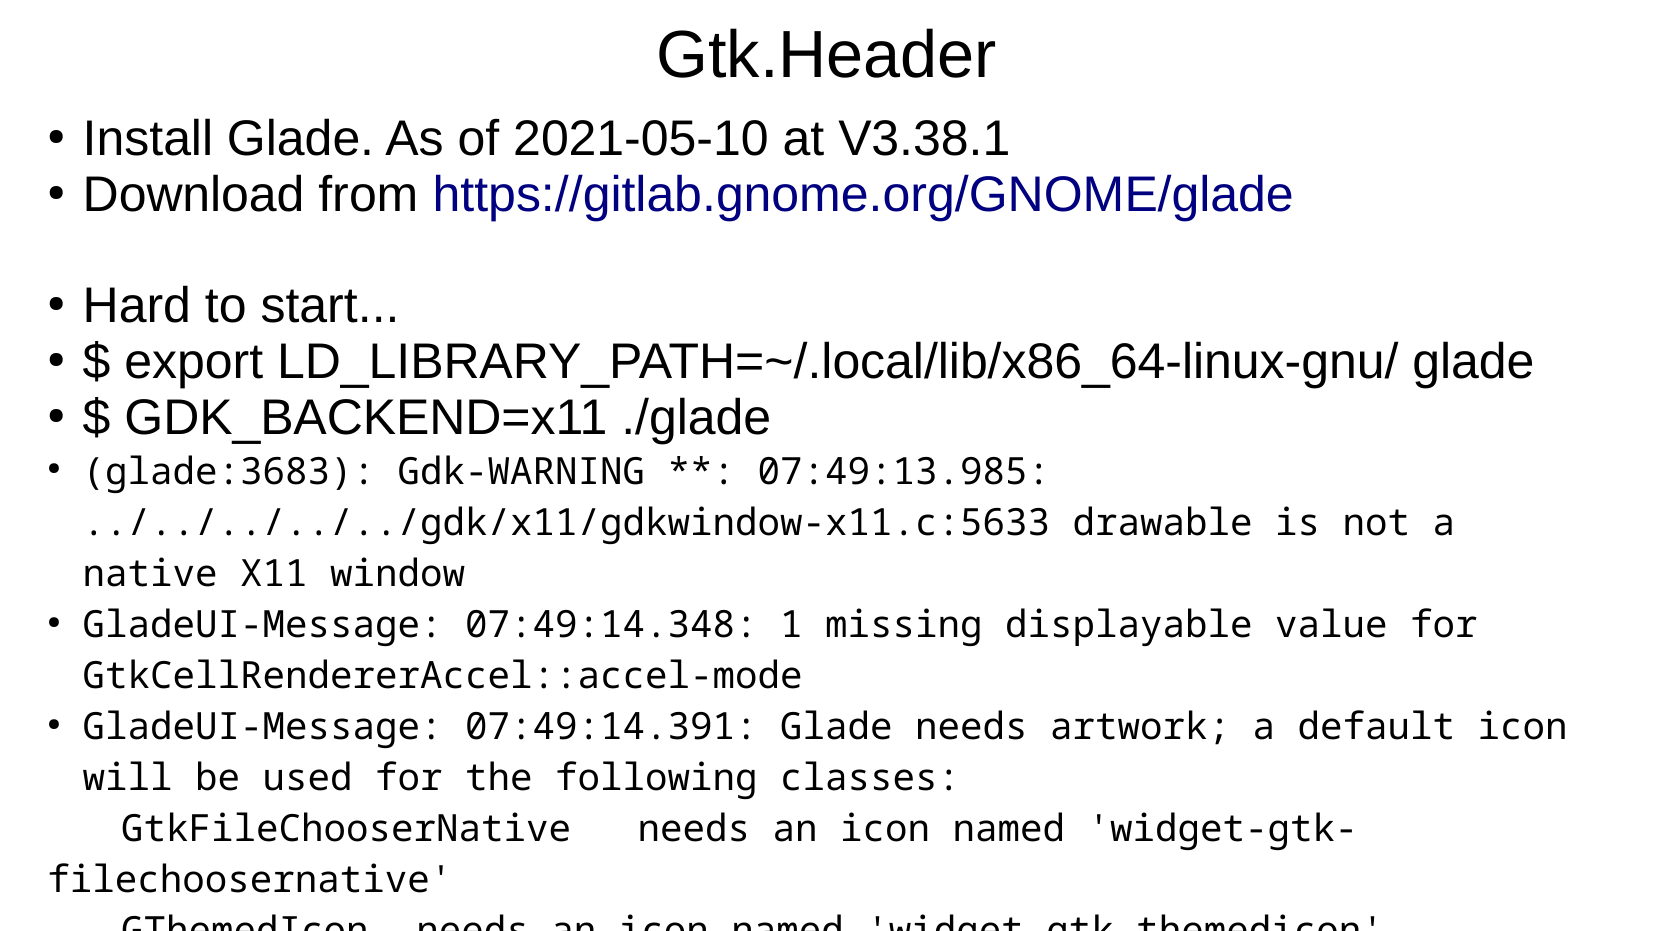

# Gtk.Header
Install Glade. As of 2021-05-10 at V3.38.1
Download from https://gitlab.gnome.org/GNOME/glade
Hard to start...
$ export LD_LIBRARY_PATH=~/.local/lib/x86_64-linux-gnu/ glade
$ GDK_BACKEND=x11 ./glade
(glade:3683): Gdk-WARNING **: 07:49:13.985: ../../../../../gdk/x11/gdkwindow-x11.c:5633 drawable is not a native X11 window
GladeUI-Message: 07:49:14.348: 1 missing displayable value for GtkCellRendererAccel::accel-mode
GladeUI-Message: 07:49:14.391: Glade needs artwork; a default icon will be used for the following classes:
	GtkFileChooserNative	needs an icon named 'widget-gtk-filechoosernative'
	GThemedIcon	needs an icon named 'widget-gtk-themedicon'
	GladeInstantiableGtkBin	needs an icon named 'widget-gtk-bin'
	GFileIcon	needs an icon named 'widget-gtk-fileicon'
	GtkApplicationWindow	needs an icon named 'widget-gtk-applicationwindow'